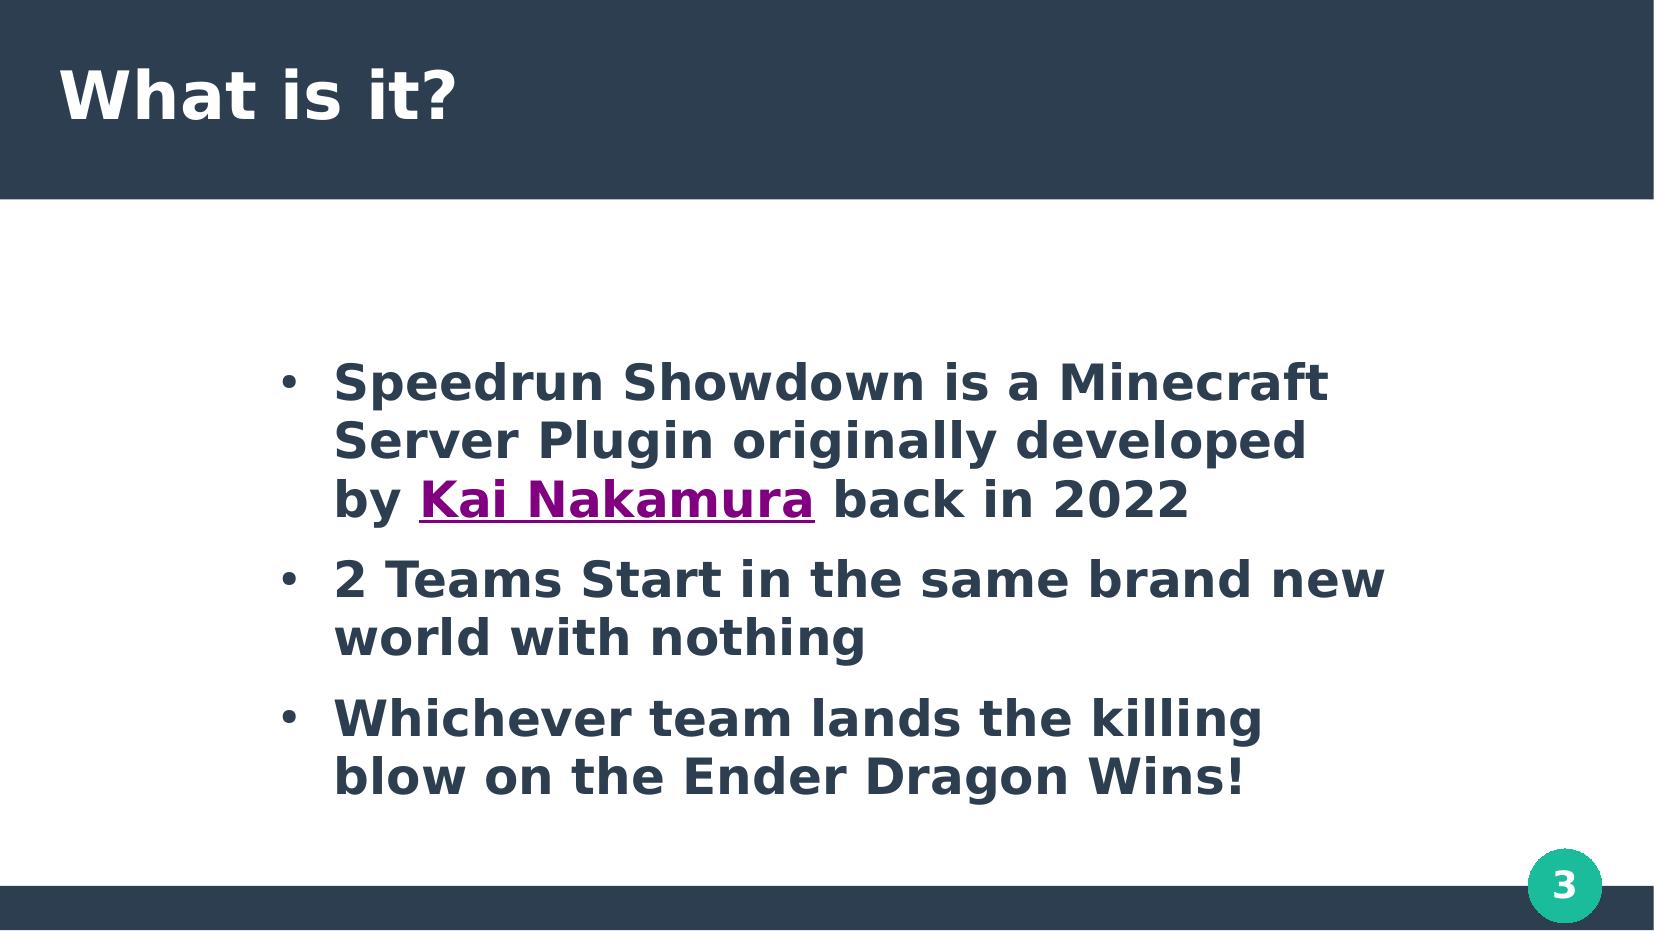

# What is it?
Speedrun Showdown is a Minecraft Server Plugin originally developed by Kai Nakamura back in 2022
2 Teams Start in the same brand new world with nothing
Whichever team lands the killing blow on the Ender Dragon Wins!
3